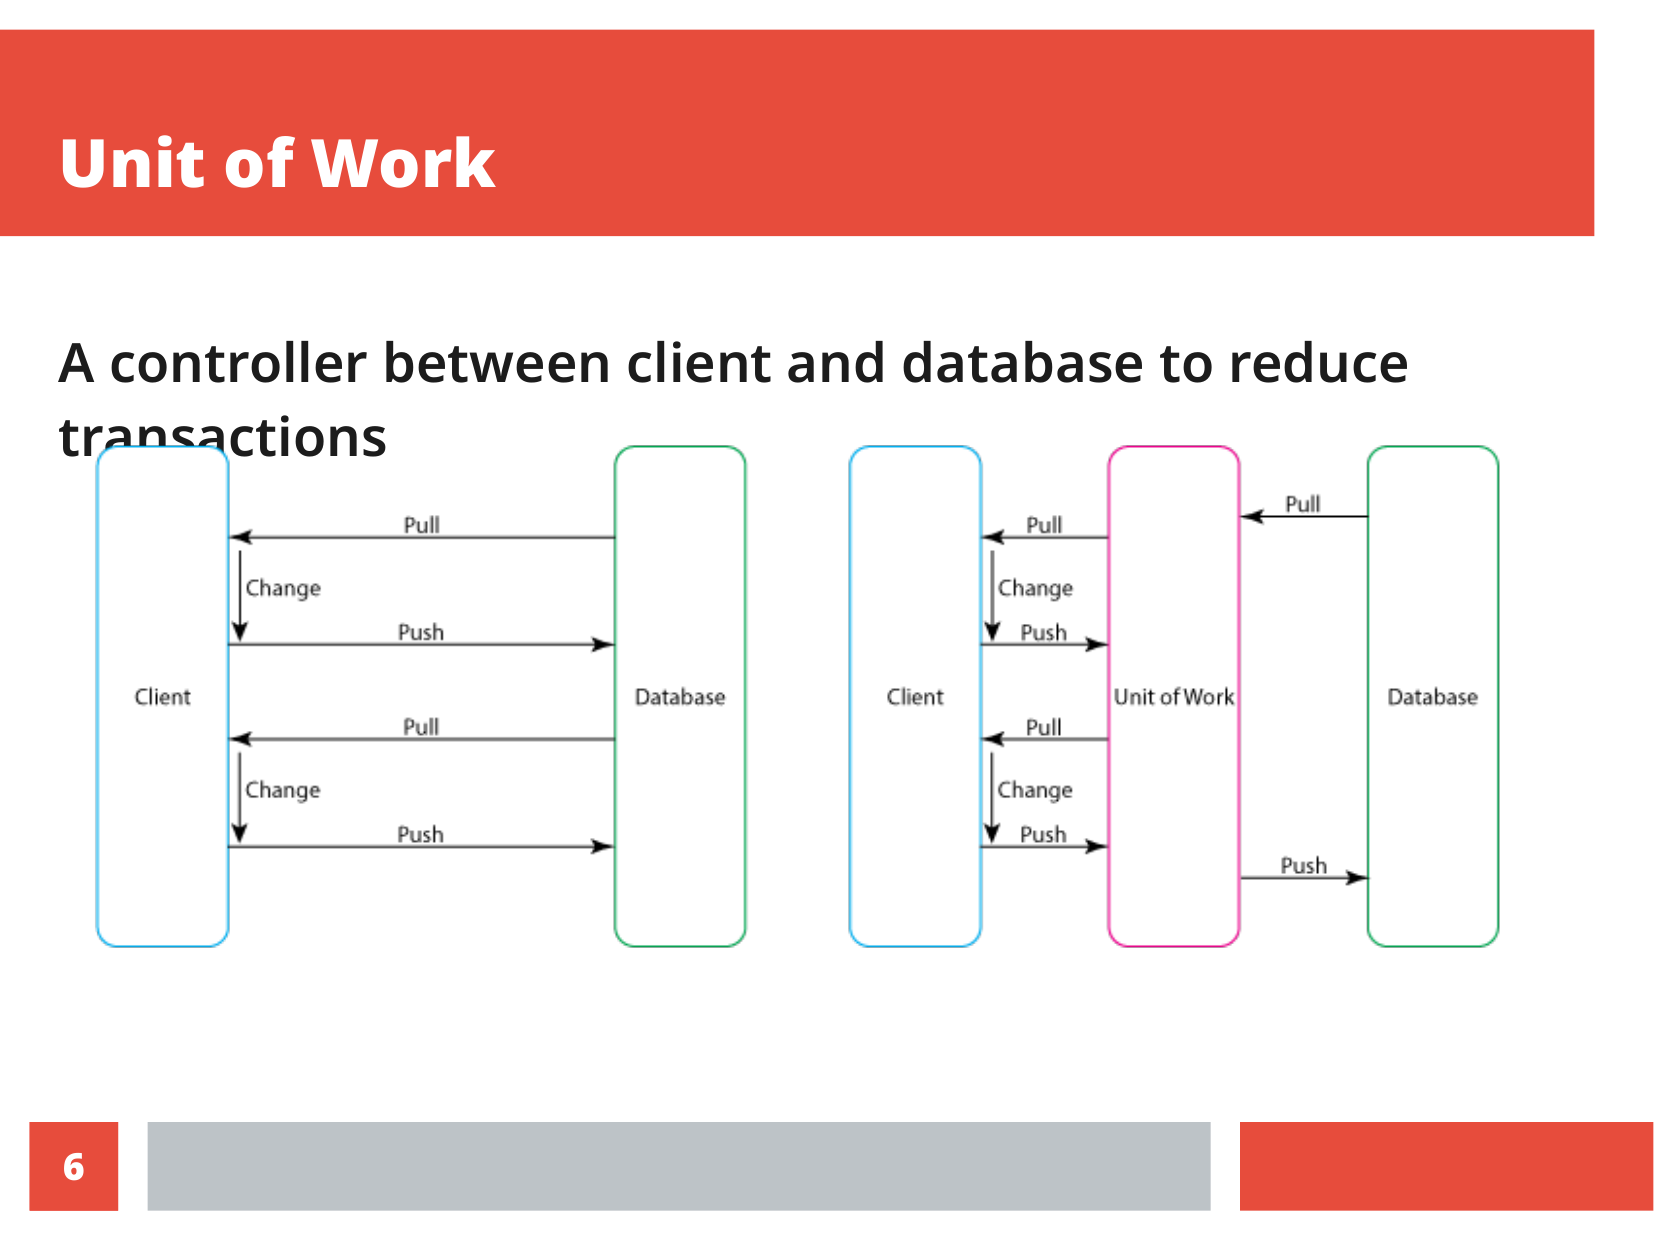

# Unit of Work
A controller between client and database to reduce transactions
6